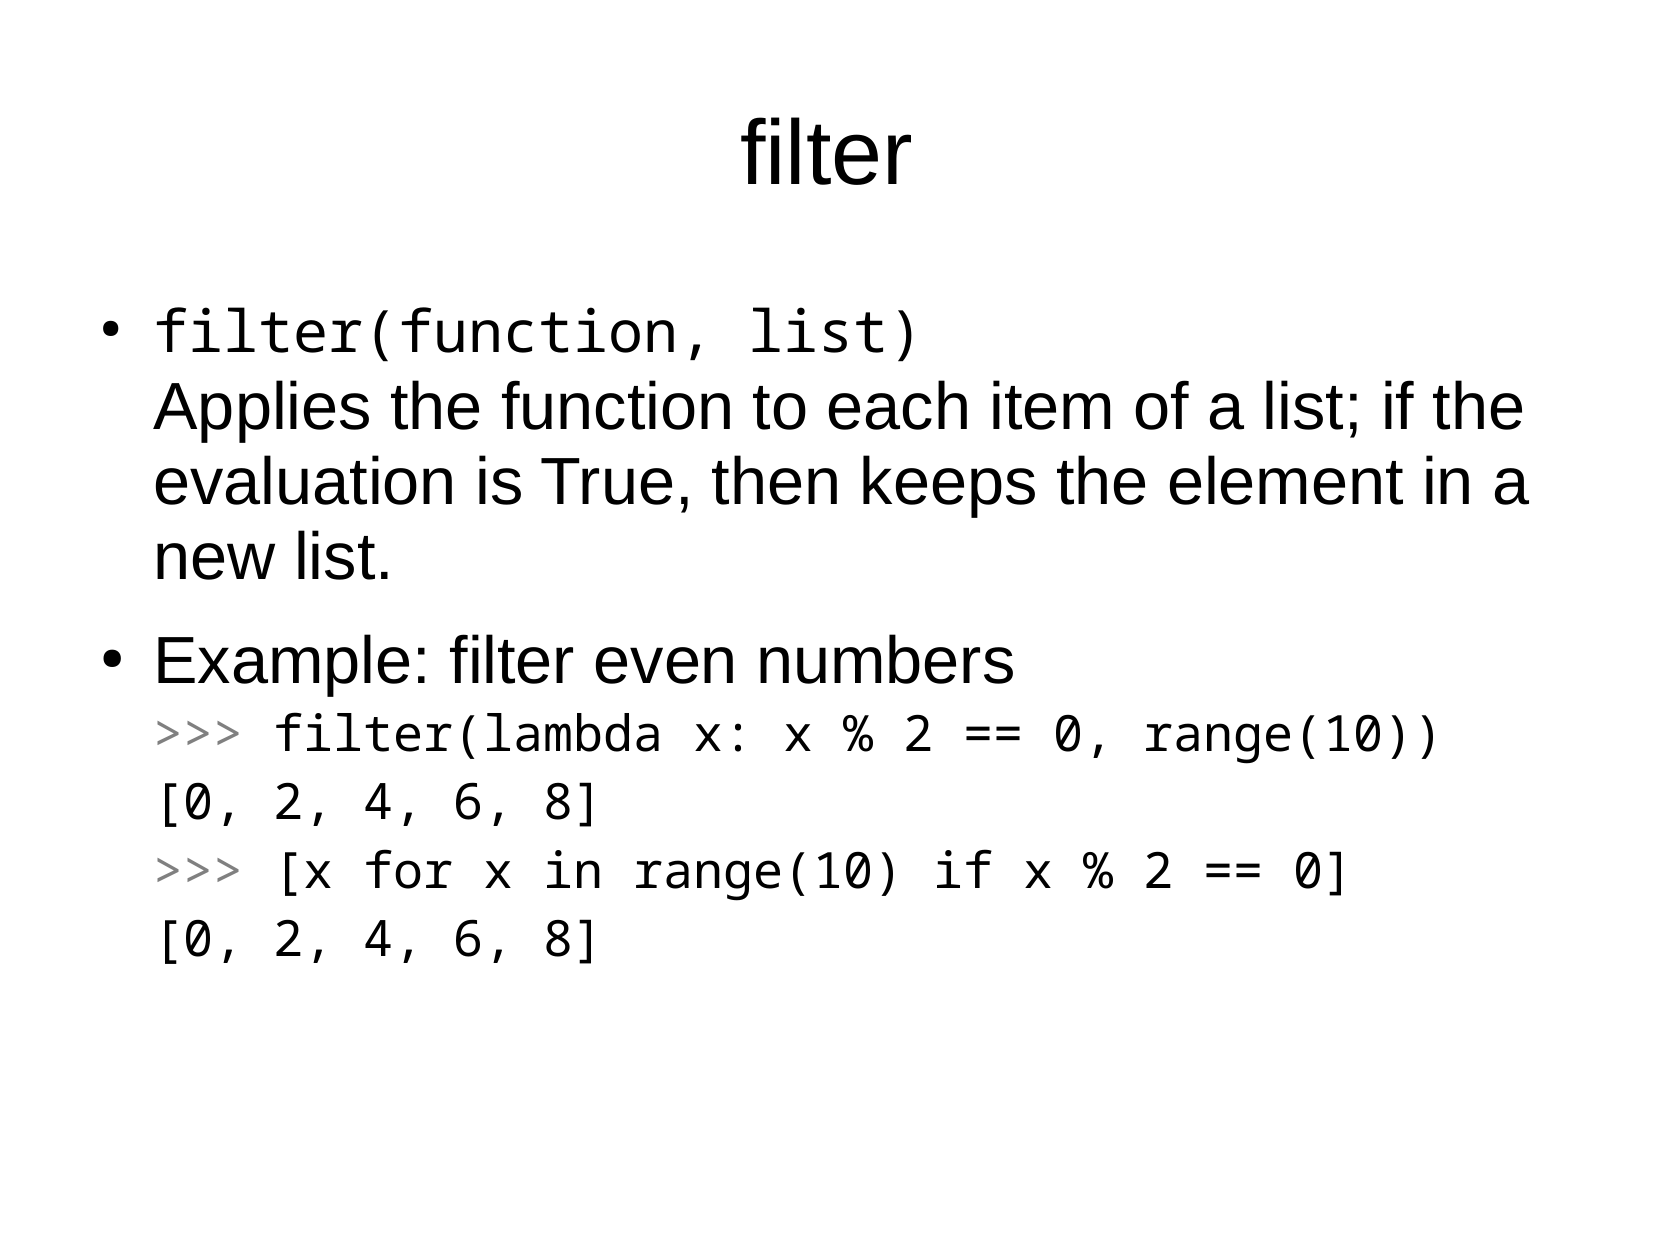

# filter
filter(function, list)
Applies the function to each item of a list; if the evaluation is True, then keeps the element in a new list.
Example: filter even numbers
>>> filter(lambda x: x % 2 == 0, range(10))
[0, 2, 4, 6, 8]
>>> [x for x in range(10) if x % 2 == 0]
[0, 2, 4, 6, 8]